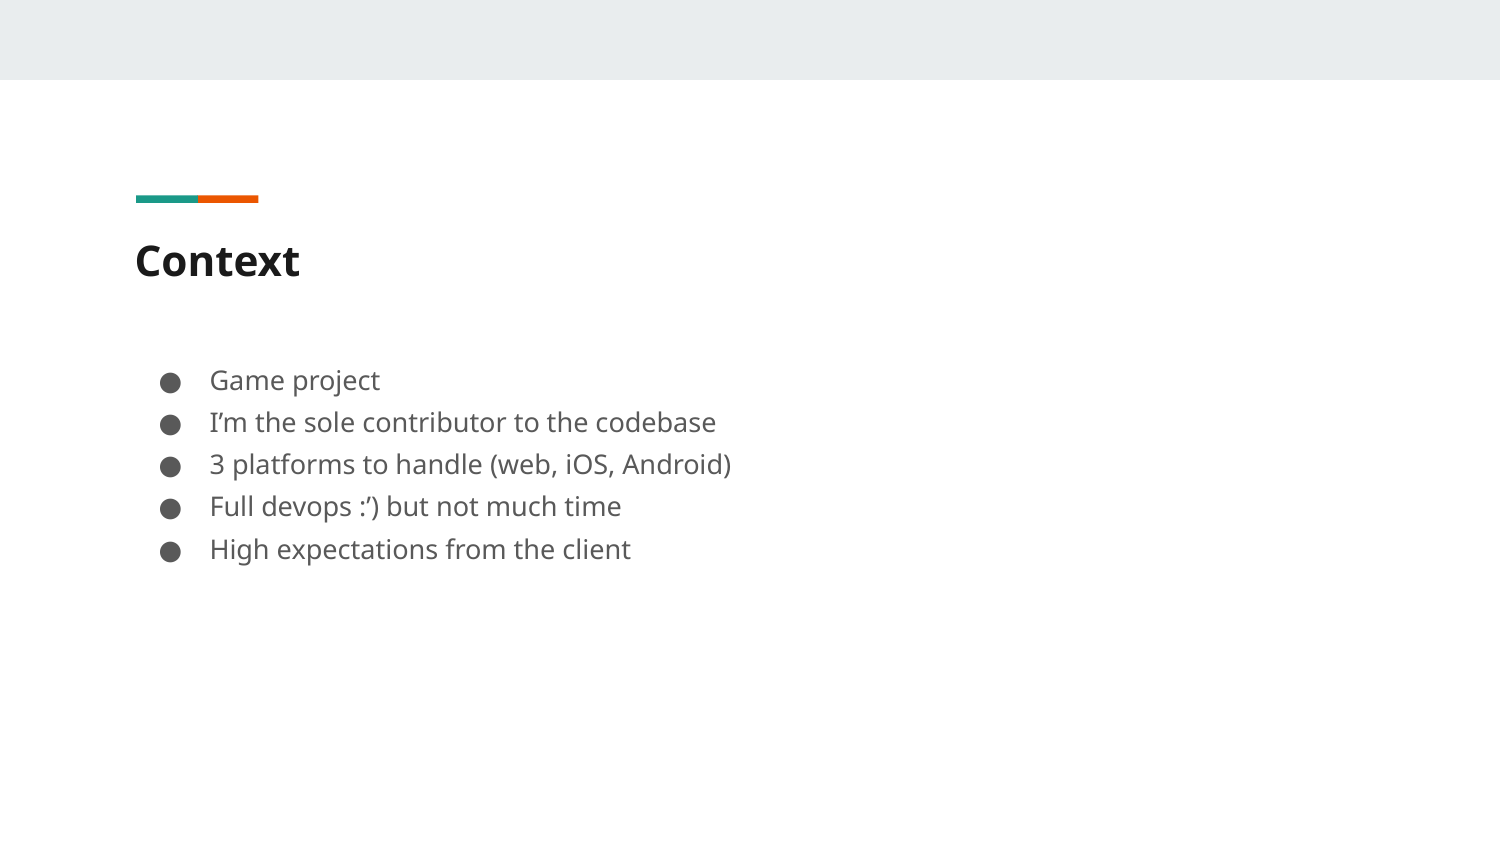

# Context
Game project
I’m the sole contributor to the codebase
3 platforms to handle (web, iOS, Android)
Full devops :’) but not much time
High expectations from the client